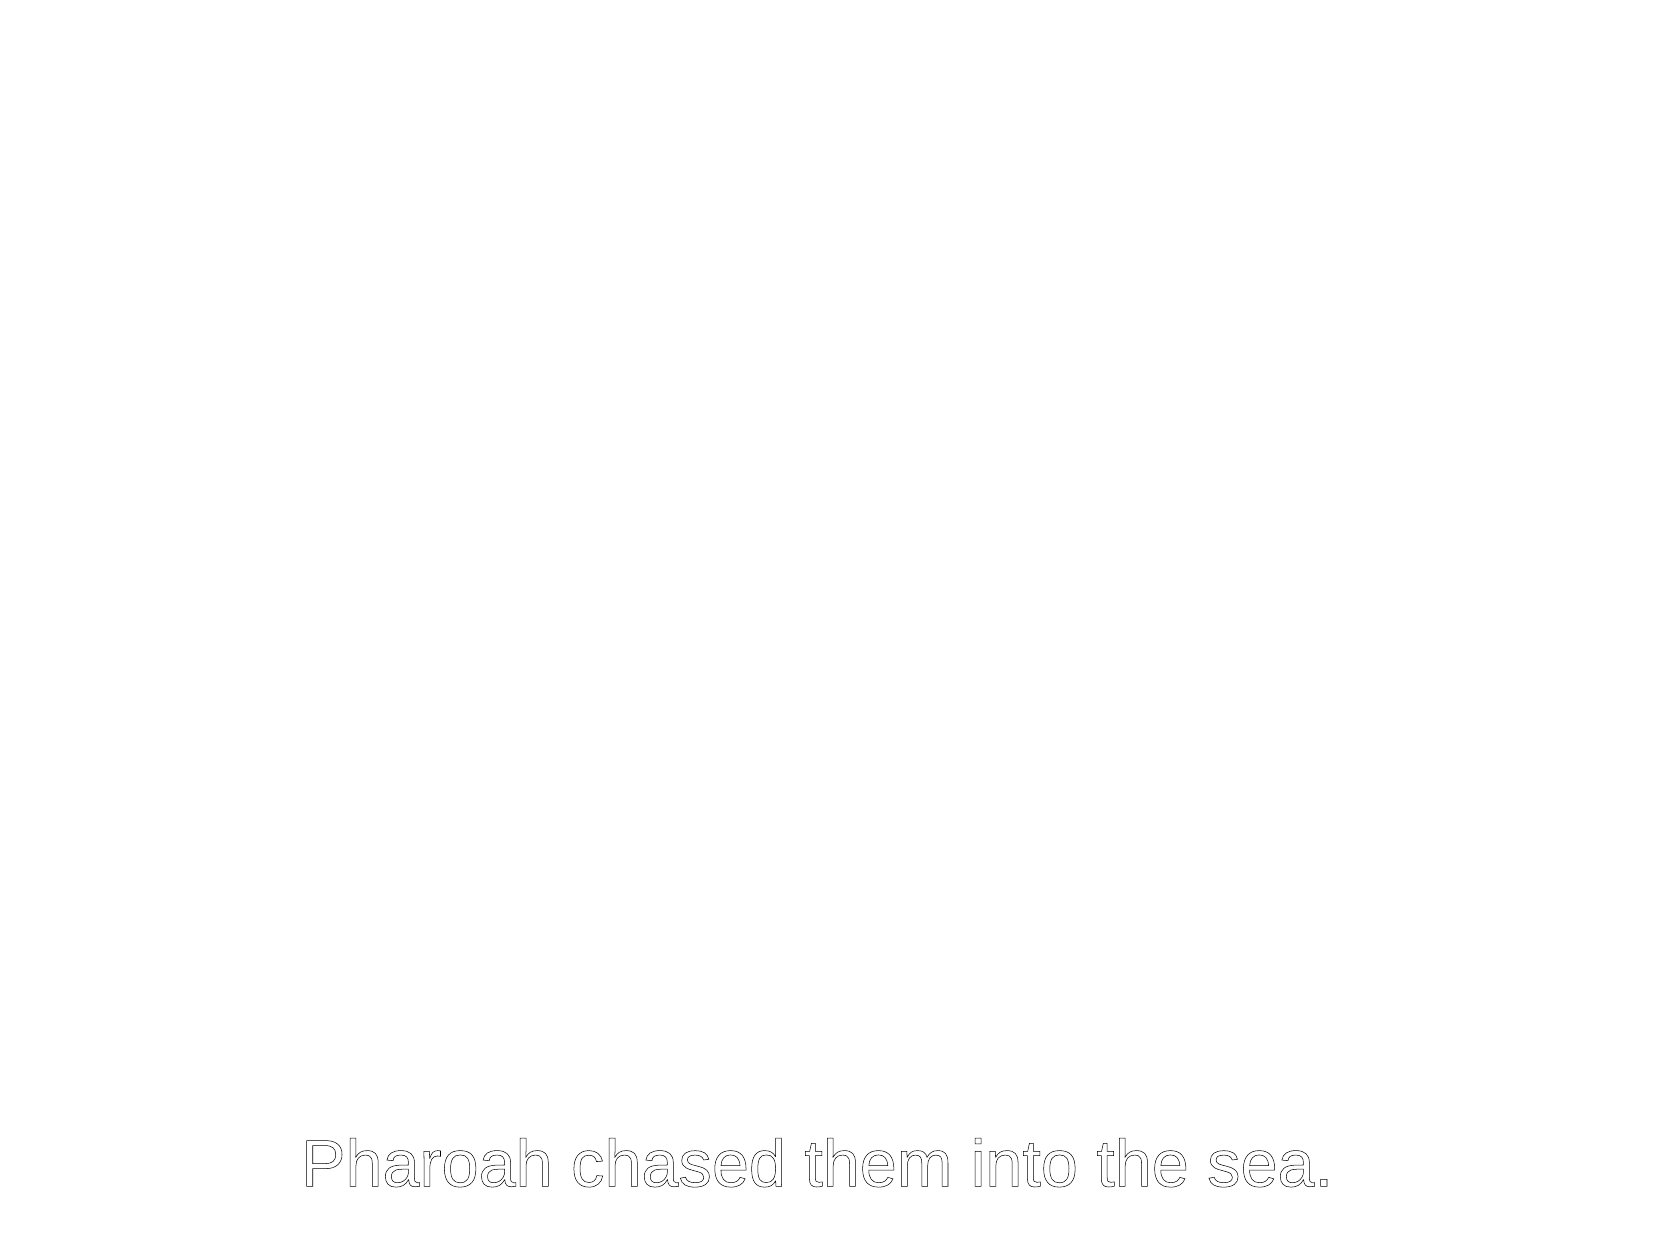

# Pharoah chased them into the sea.